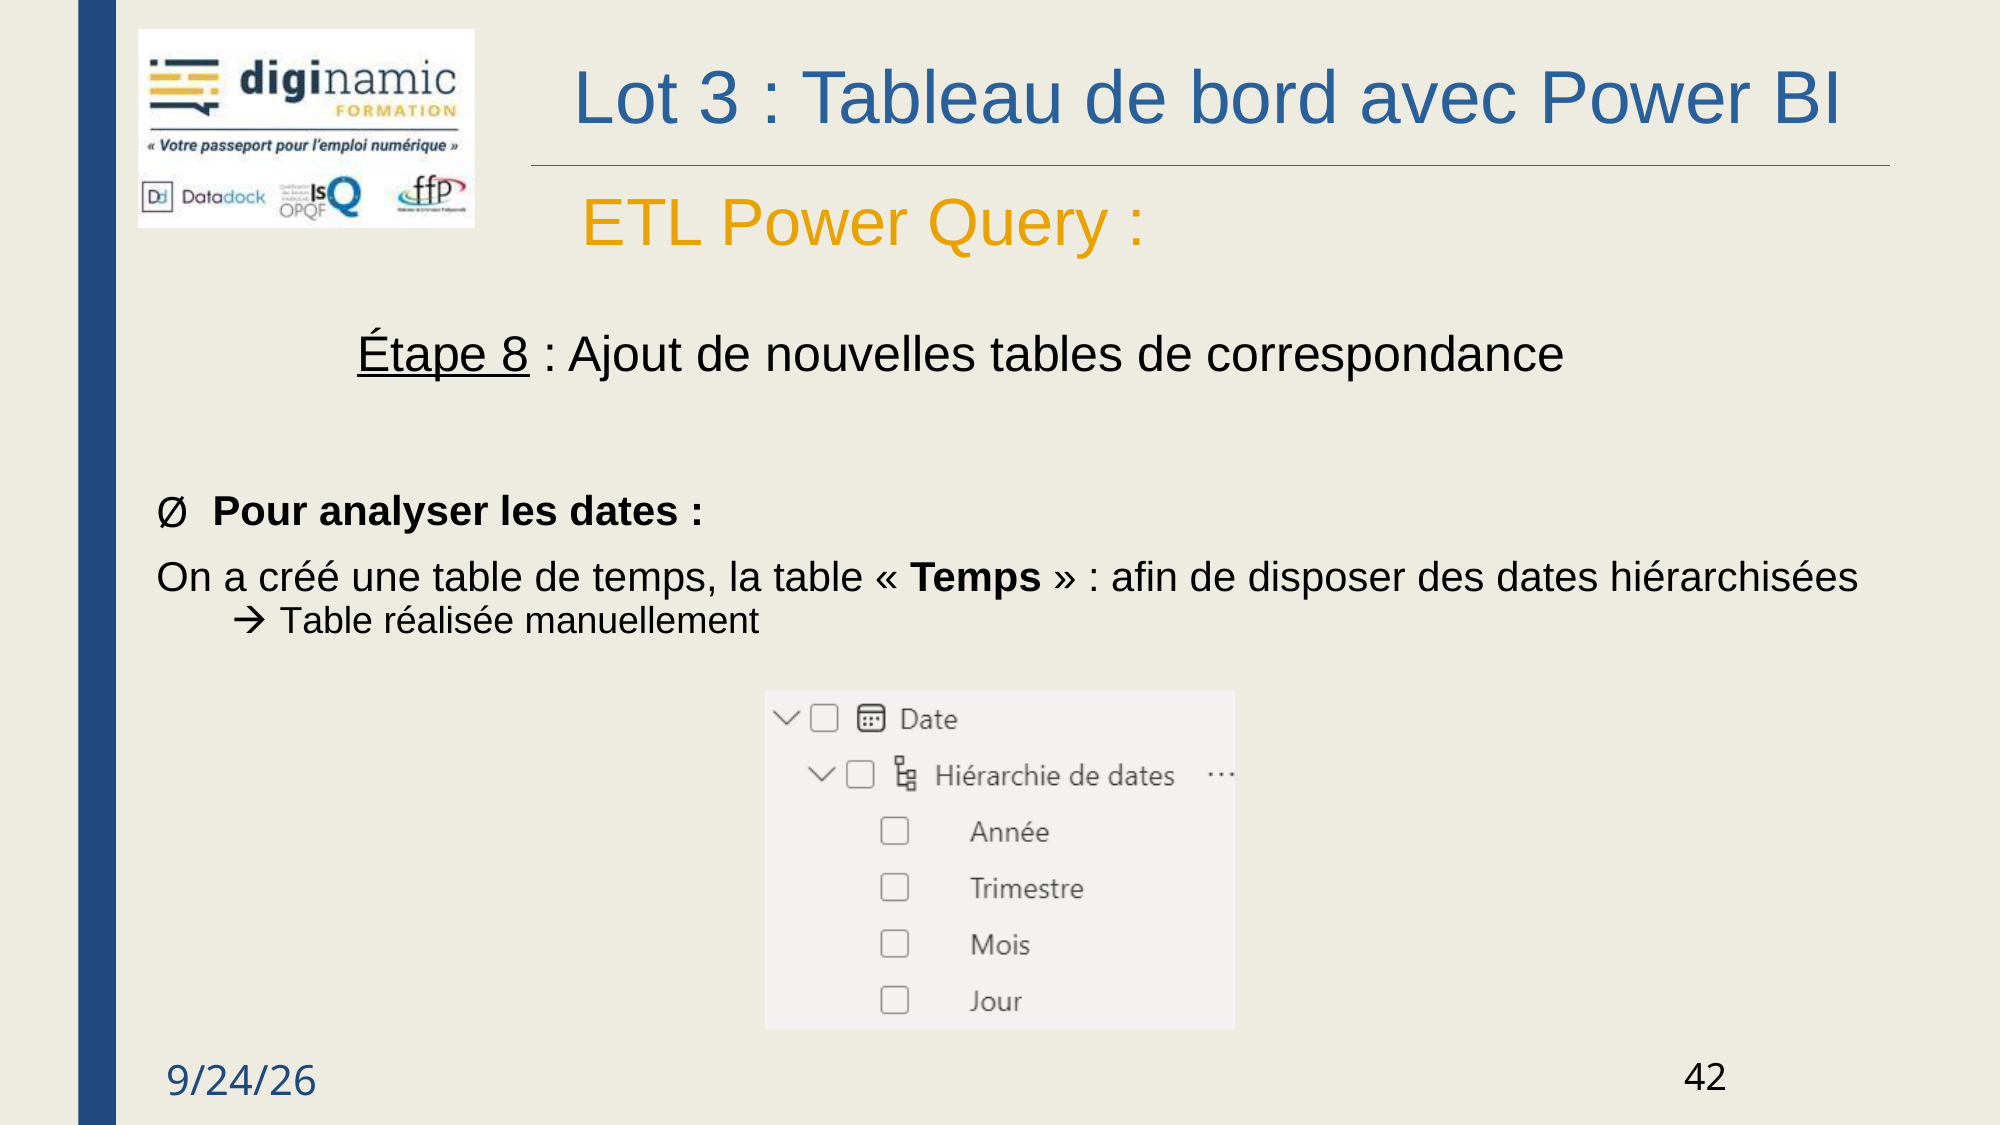

# Lot 3 : Tableau de bord avec Power BI
ETL Power Query :
Étape 8 : Ajout de nouvelles tables de correspondance
Pour analyser les dates :
On a créé une table de temps, la table « Temps » : afin de disposer des dates hiérarchisées
	 Table réalisée manuellement